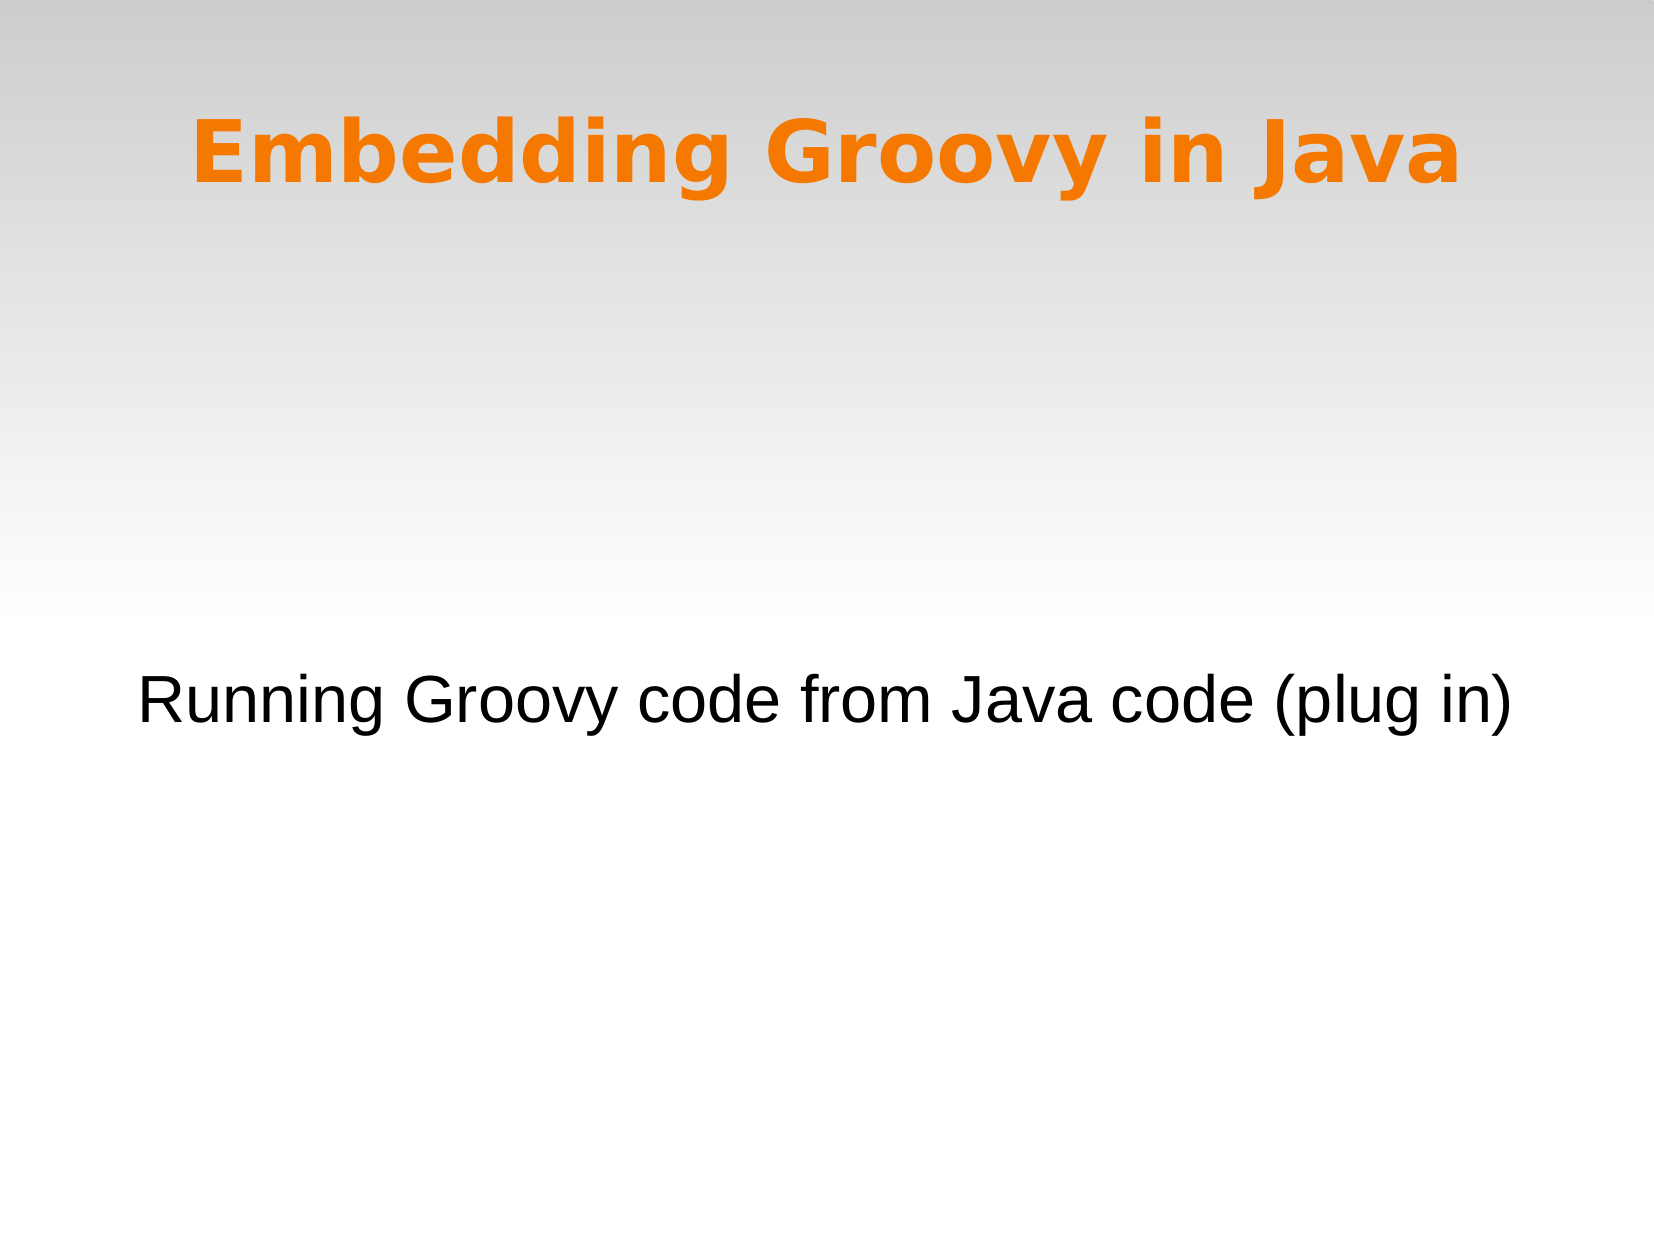

# Embedding Groovy in Java
Running Groovy code from Java code (plug in)